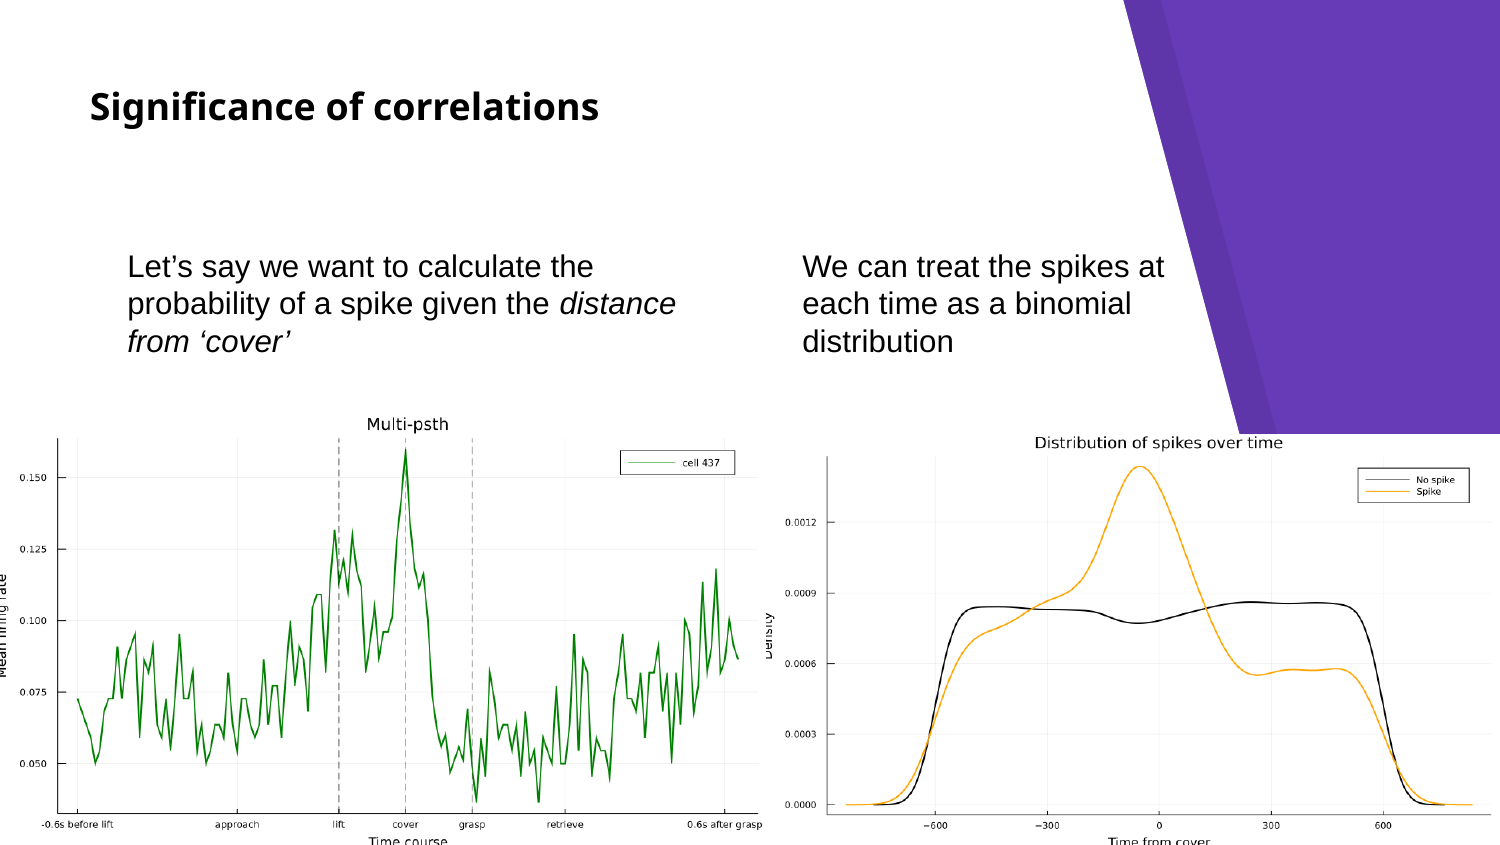

Significance of correlations
Let’s say we want to calculate the probability of a spike given the distance from ‘cover’
We can treat the spikes at each time as a binomial distribution